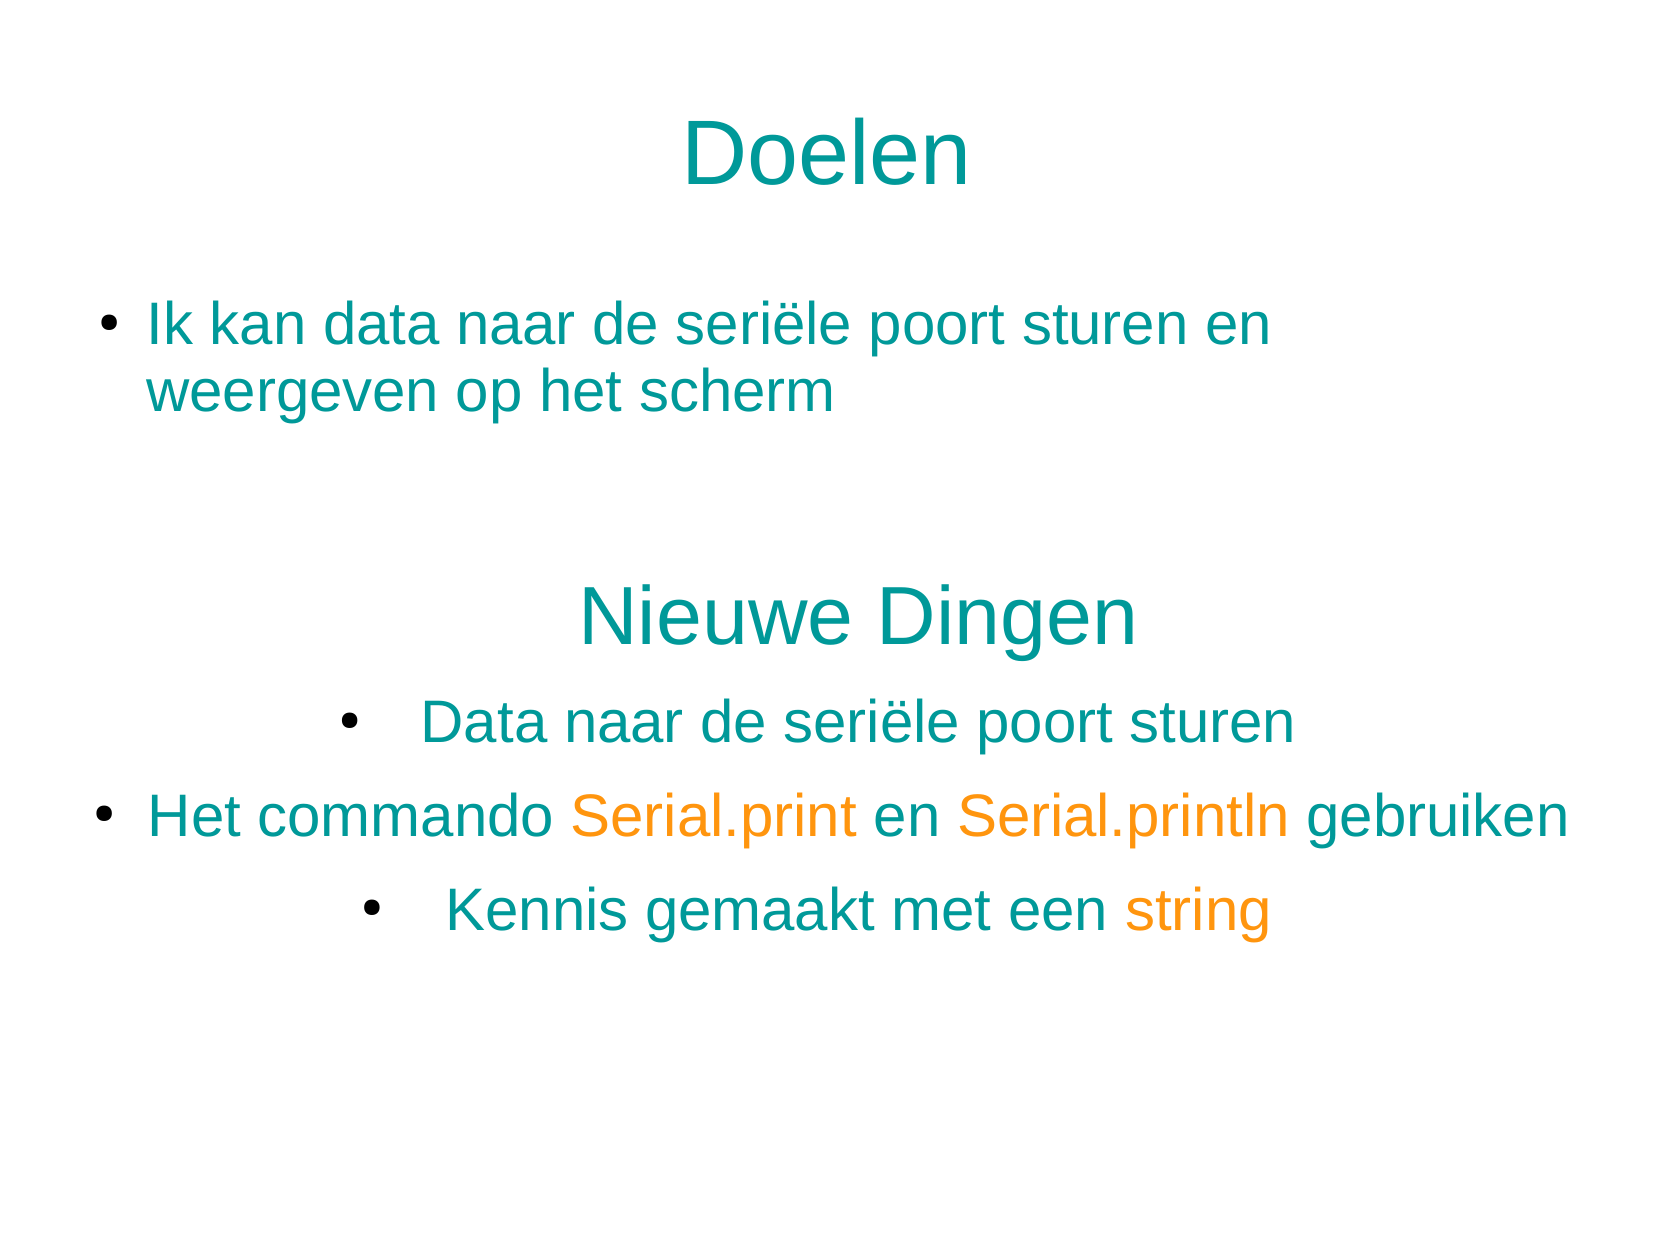

# Doelen
Ik kan data naar de seriële poort sturen en weergeven op het scherm
Nieuwe Dingen
Data naar de seriële poort sturen
Het commando Serial.print en Serial.println gebruiken
Kennis gemaakt met een string